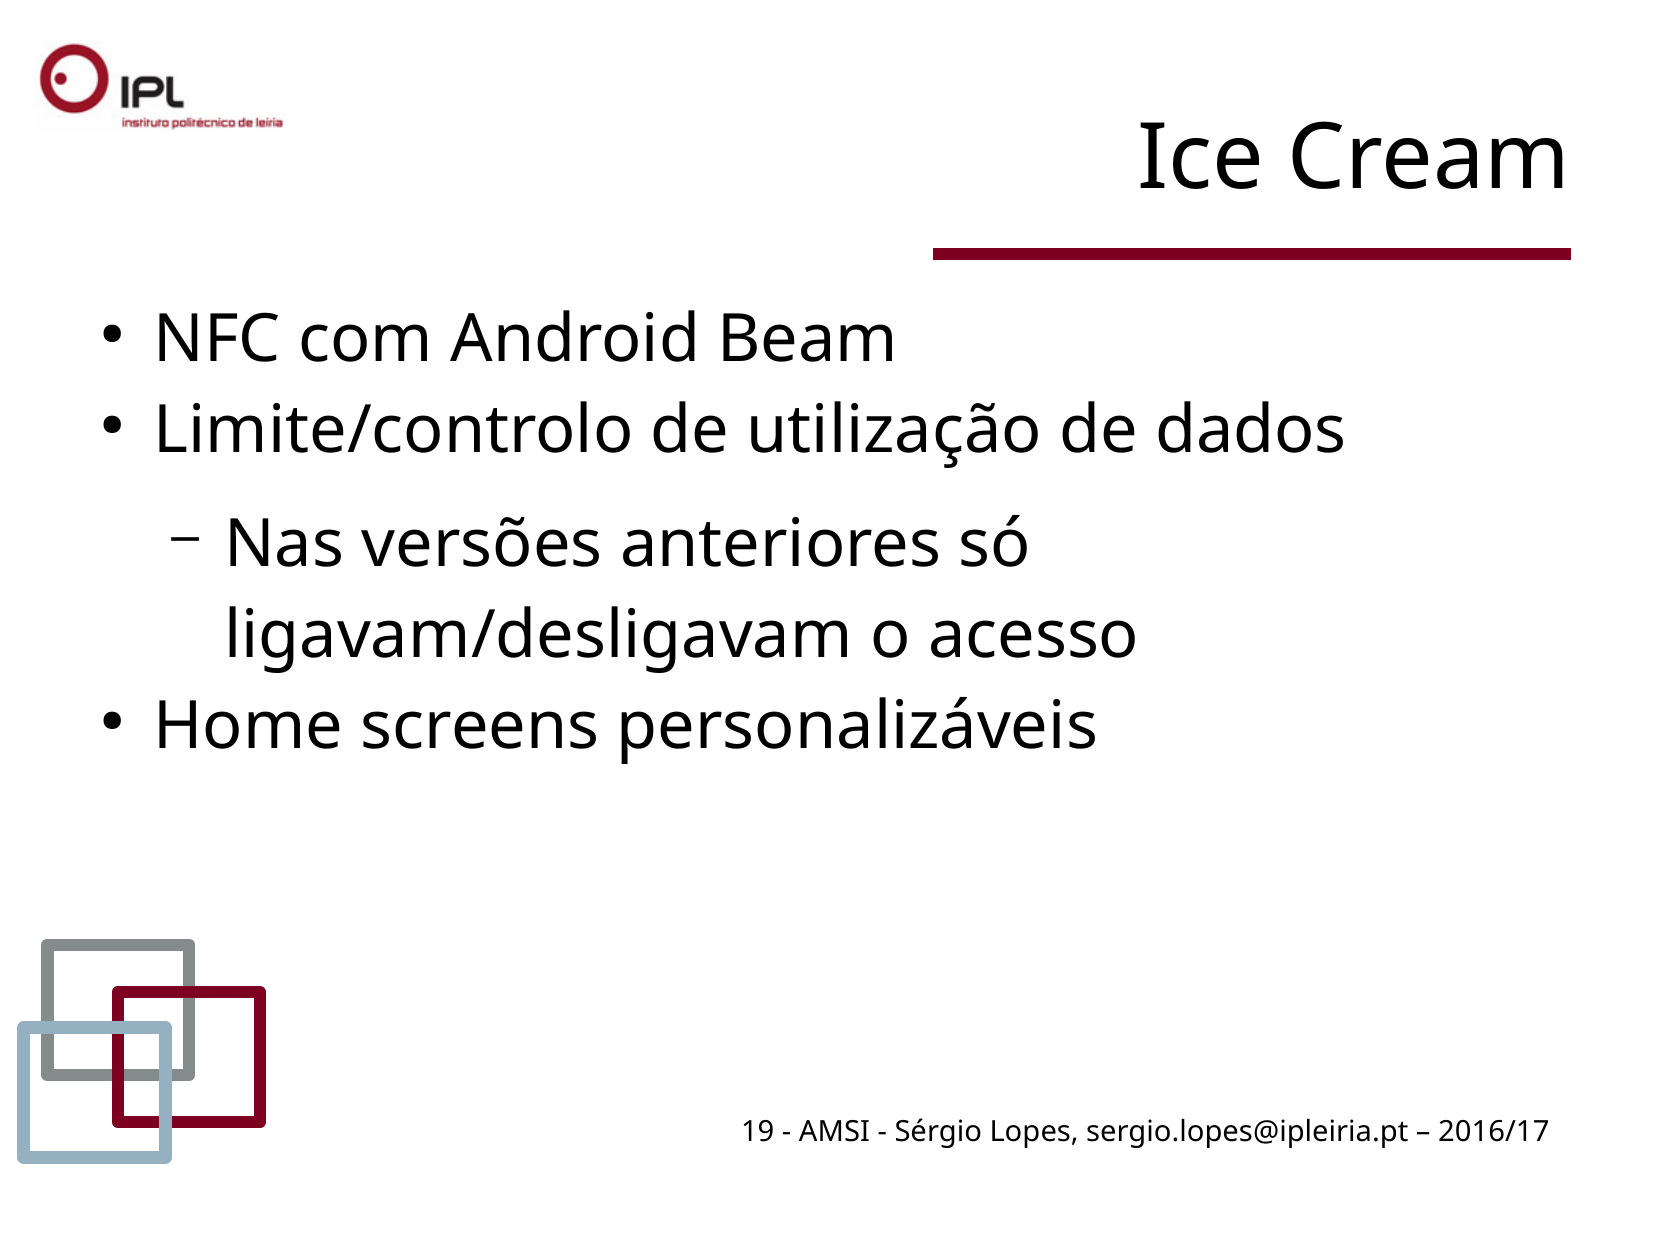

# Ice Cream
NFC com Android Beam
Limite/controlo de utilização de dados
Nas versões anteriores só ligavam/desligavam o acesso
Home screens personalizáveis
19 - AMSI - Sérgio Lopes, sergio.lopes@ipleiria.pt – 2016/17